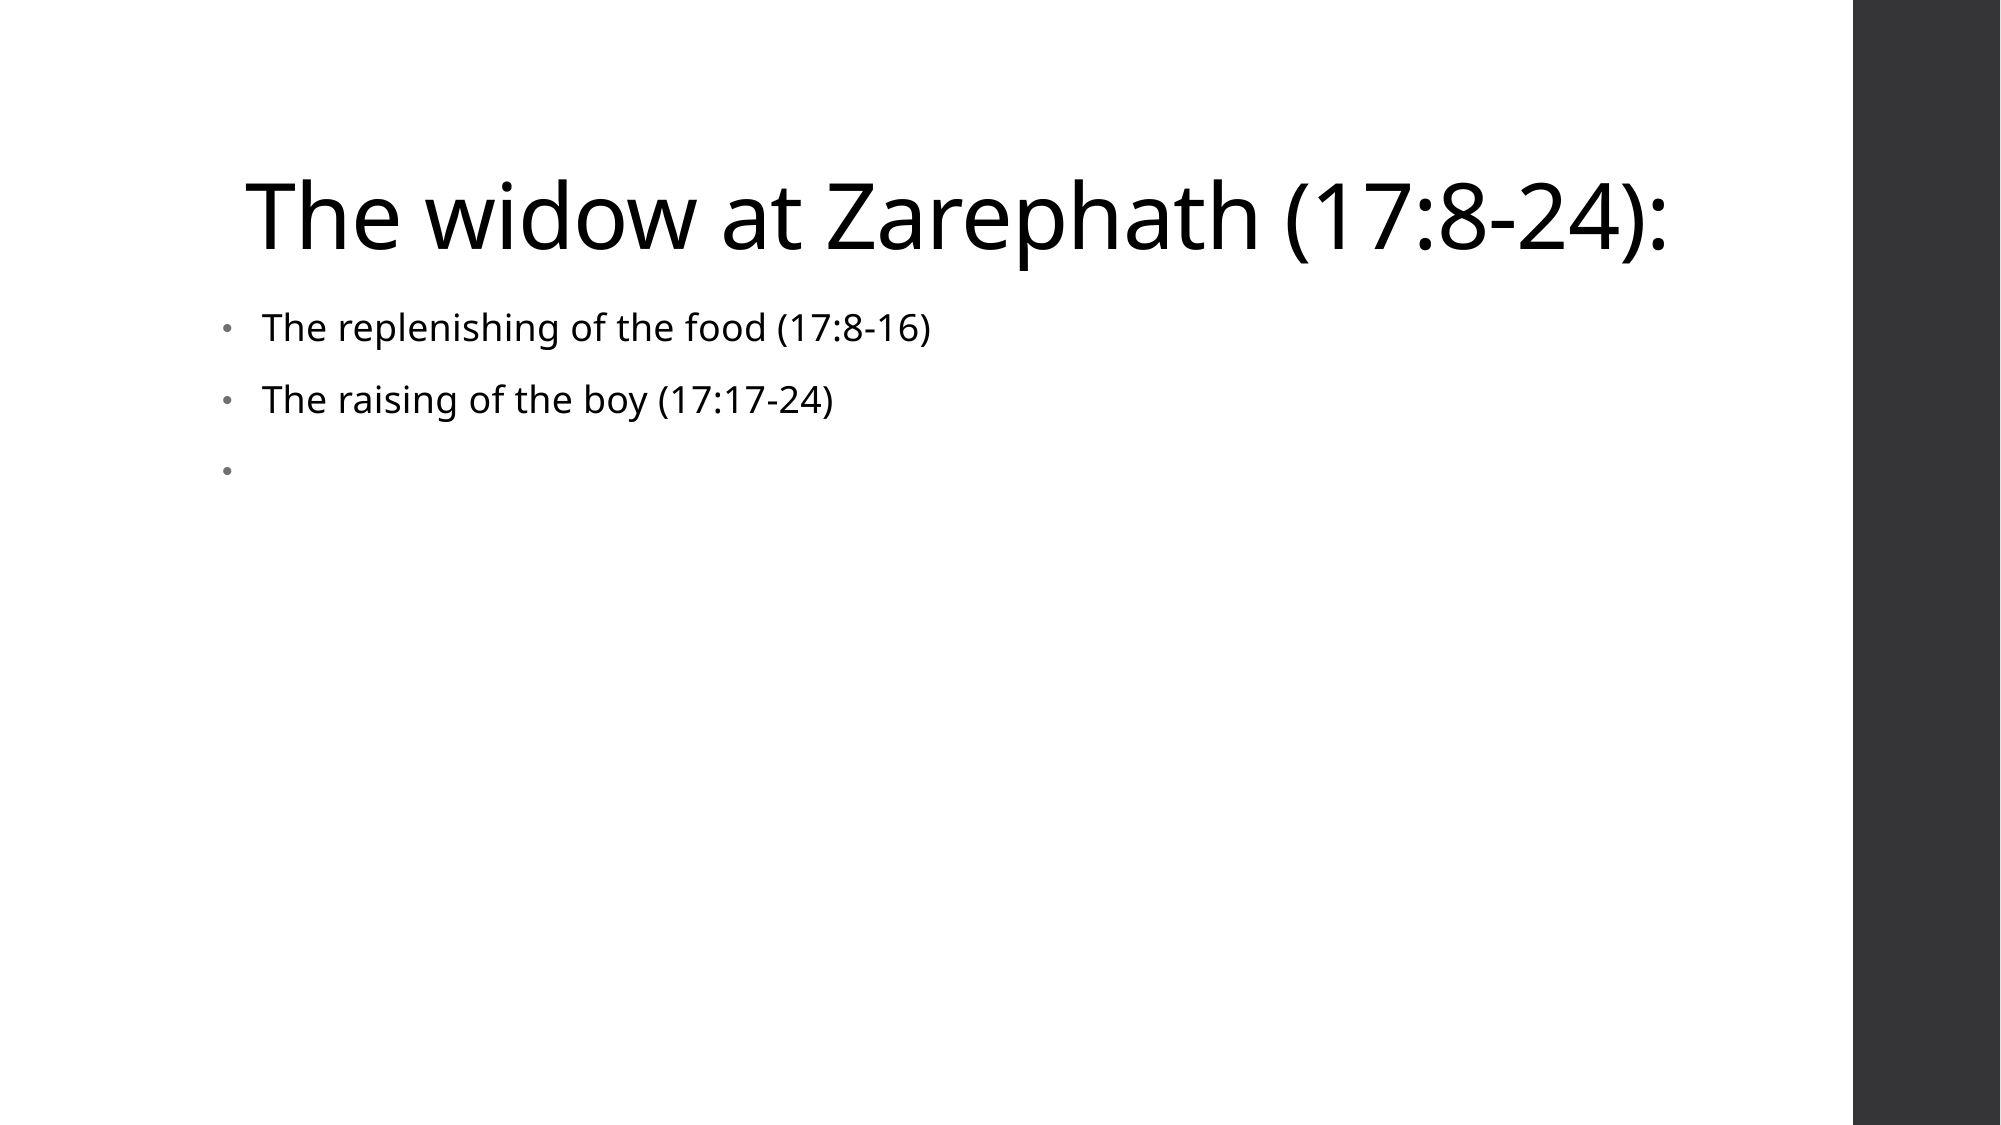

# The widow at Zarephath (17:8-24):
 The replenishing of the food (17:8-16)
 The raising of the boy (17:17-24)